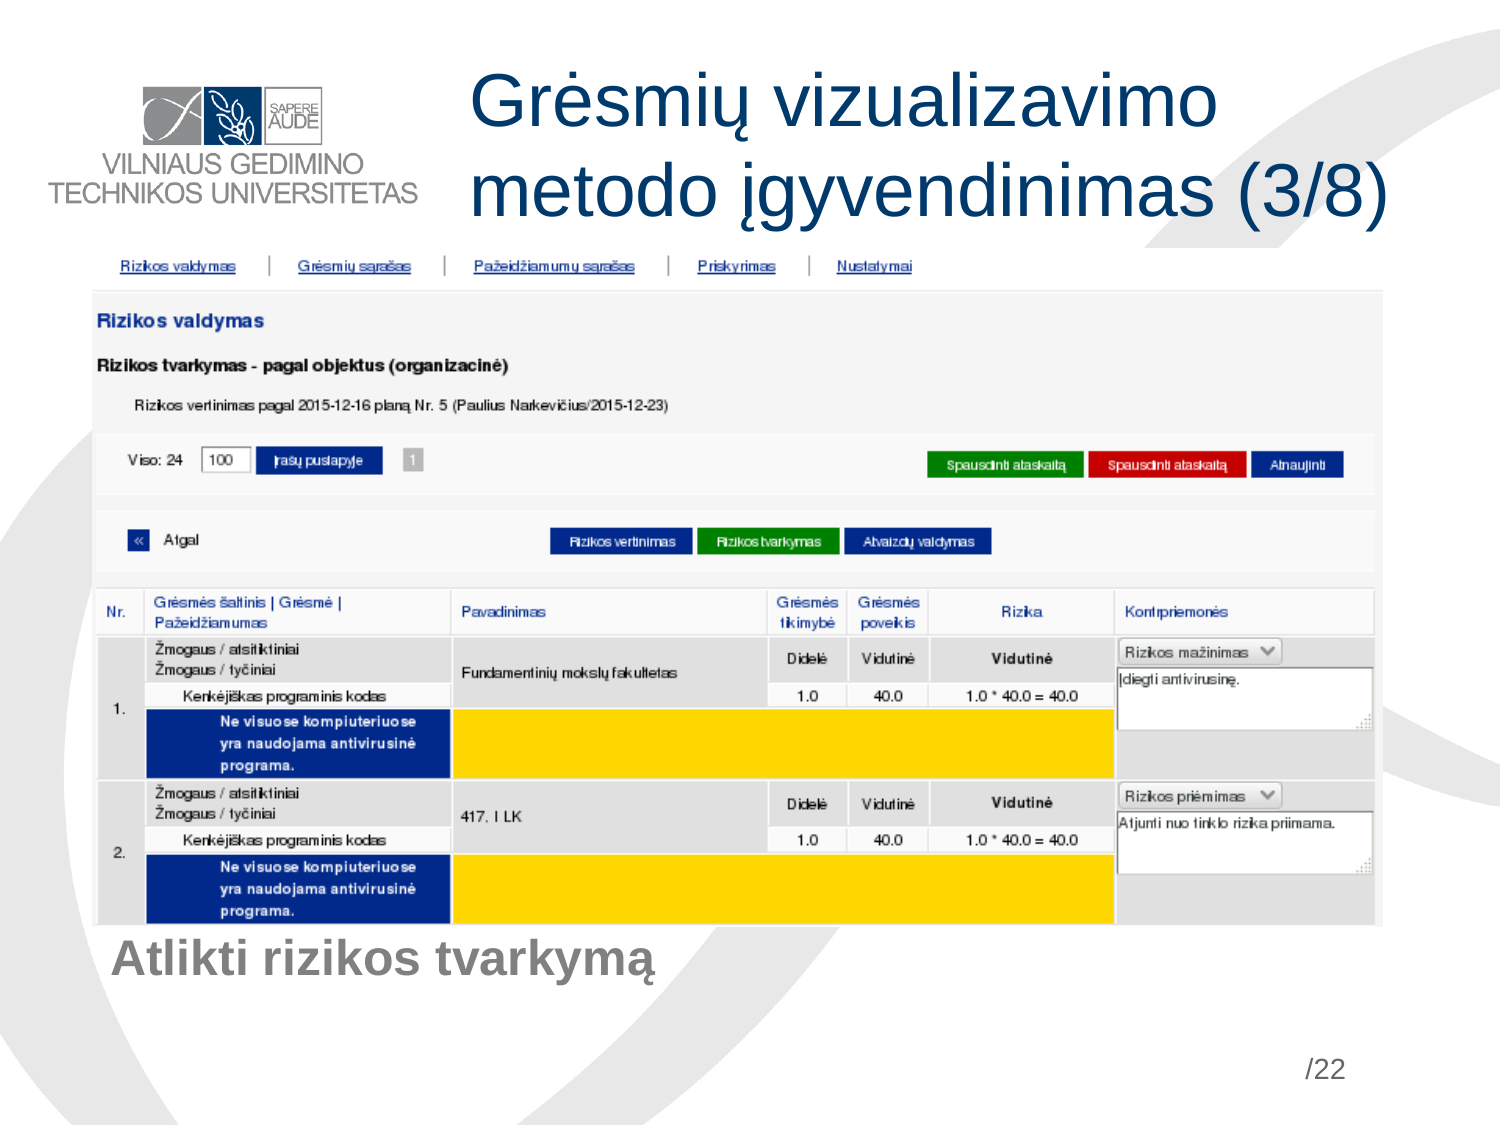

Grėsmių vizualizavimo metodo įgyvendinimas (3/8)
Atlikti rizikos tvarkymą
/22